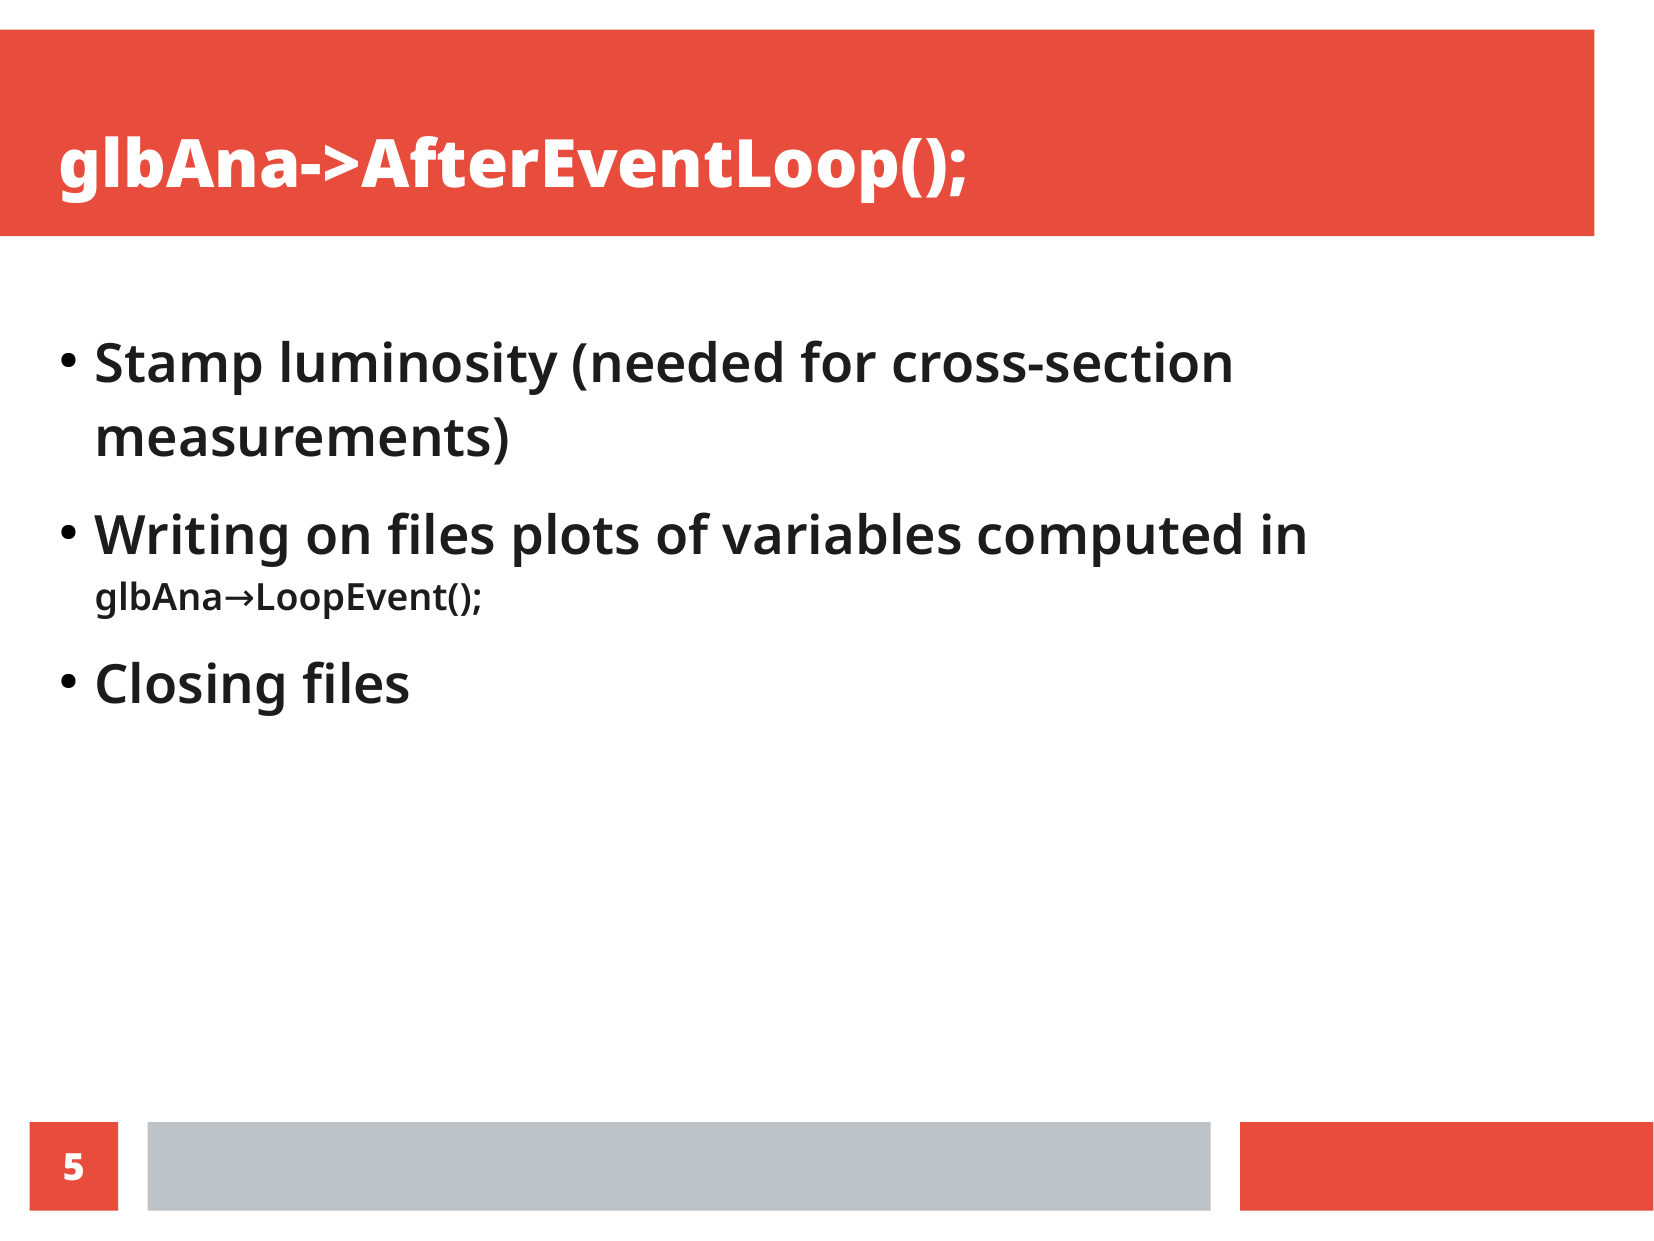

# glbAna->AfterEventLoop();
Stamp luminosity (needed for cross-section measurements)
Writing on files plots of variables computed in glbAna→LoopEvent();
Closing files
5